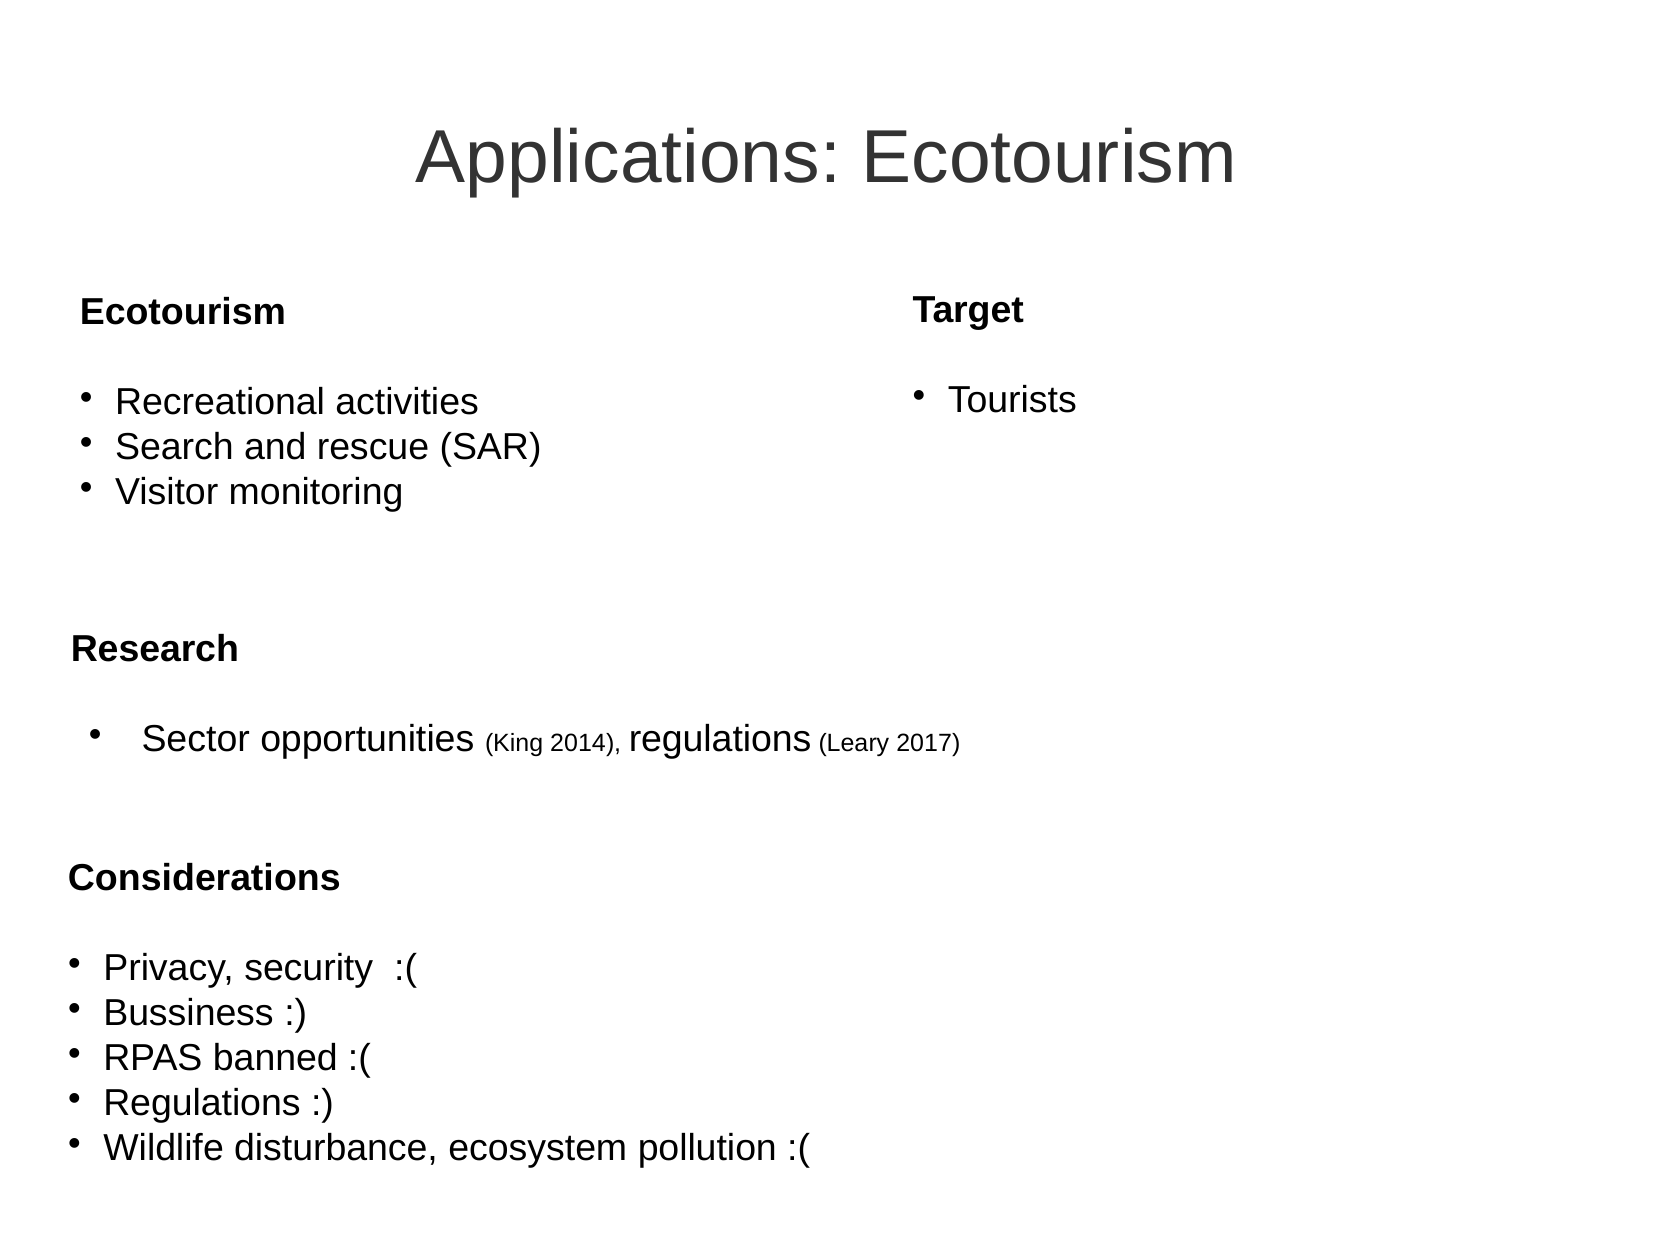

Applications: Ecotourism
Target
Tourists
Ecotourism
Recreational activities
Search and rescue (SAR)
Visitor monitoring
Research
Sector opportunities (King 2014), regulations (Leary 2017)
Considerations
Privacy, security :(
Bussiness :)
RPAS banned :(
Regulations :)
Wildlife disturbance, ecosystem pollution :(